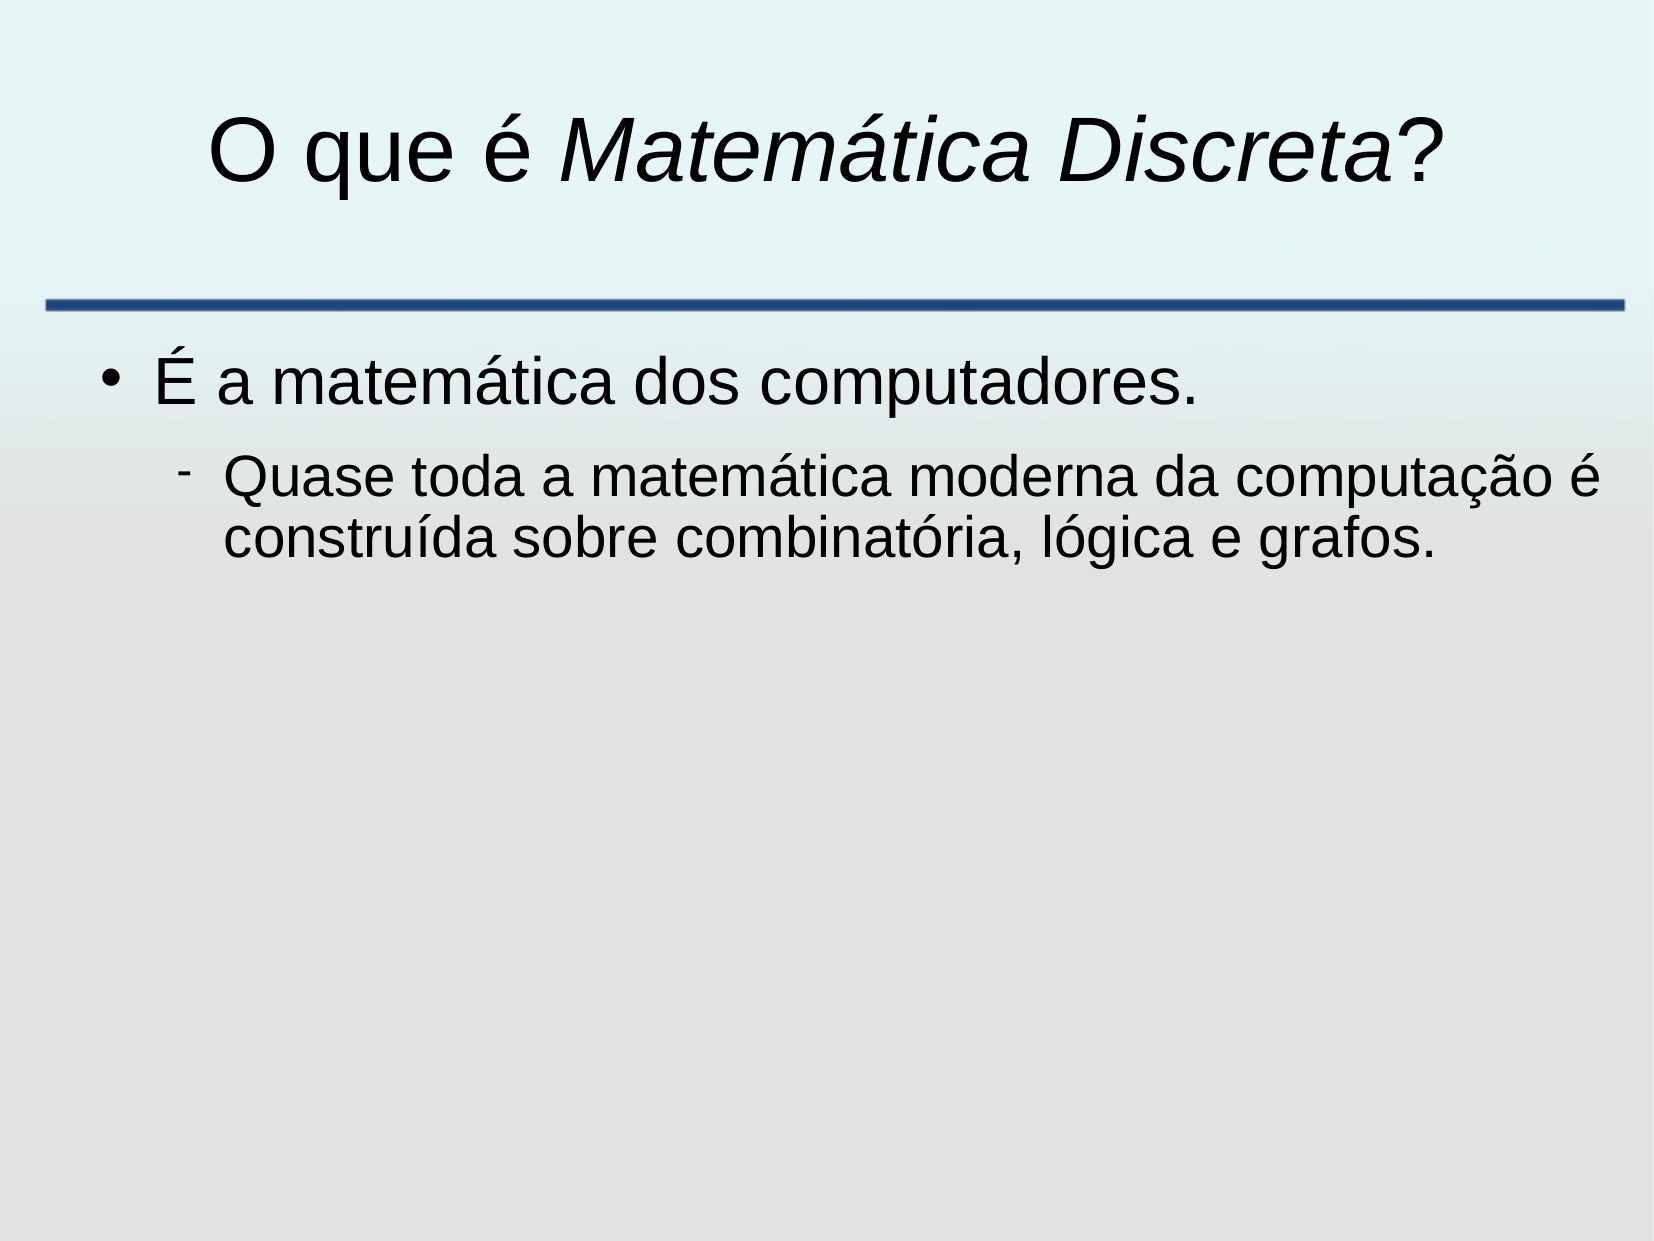

# O que é Matemática Discreta?
É a matemática dos computadores.
Quase toda a matemática moderna da computação é construída sobre combinatória, lógica e grafos.